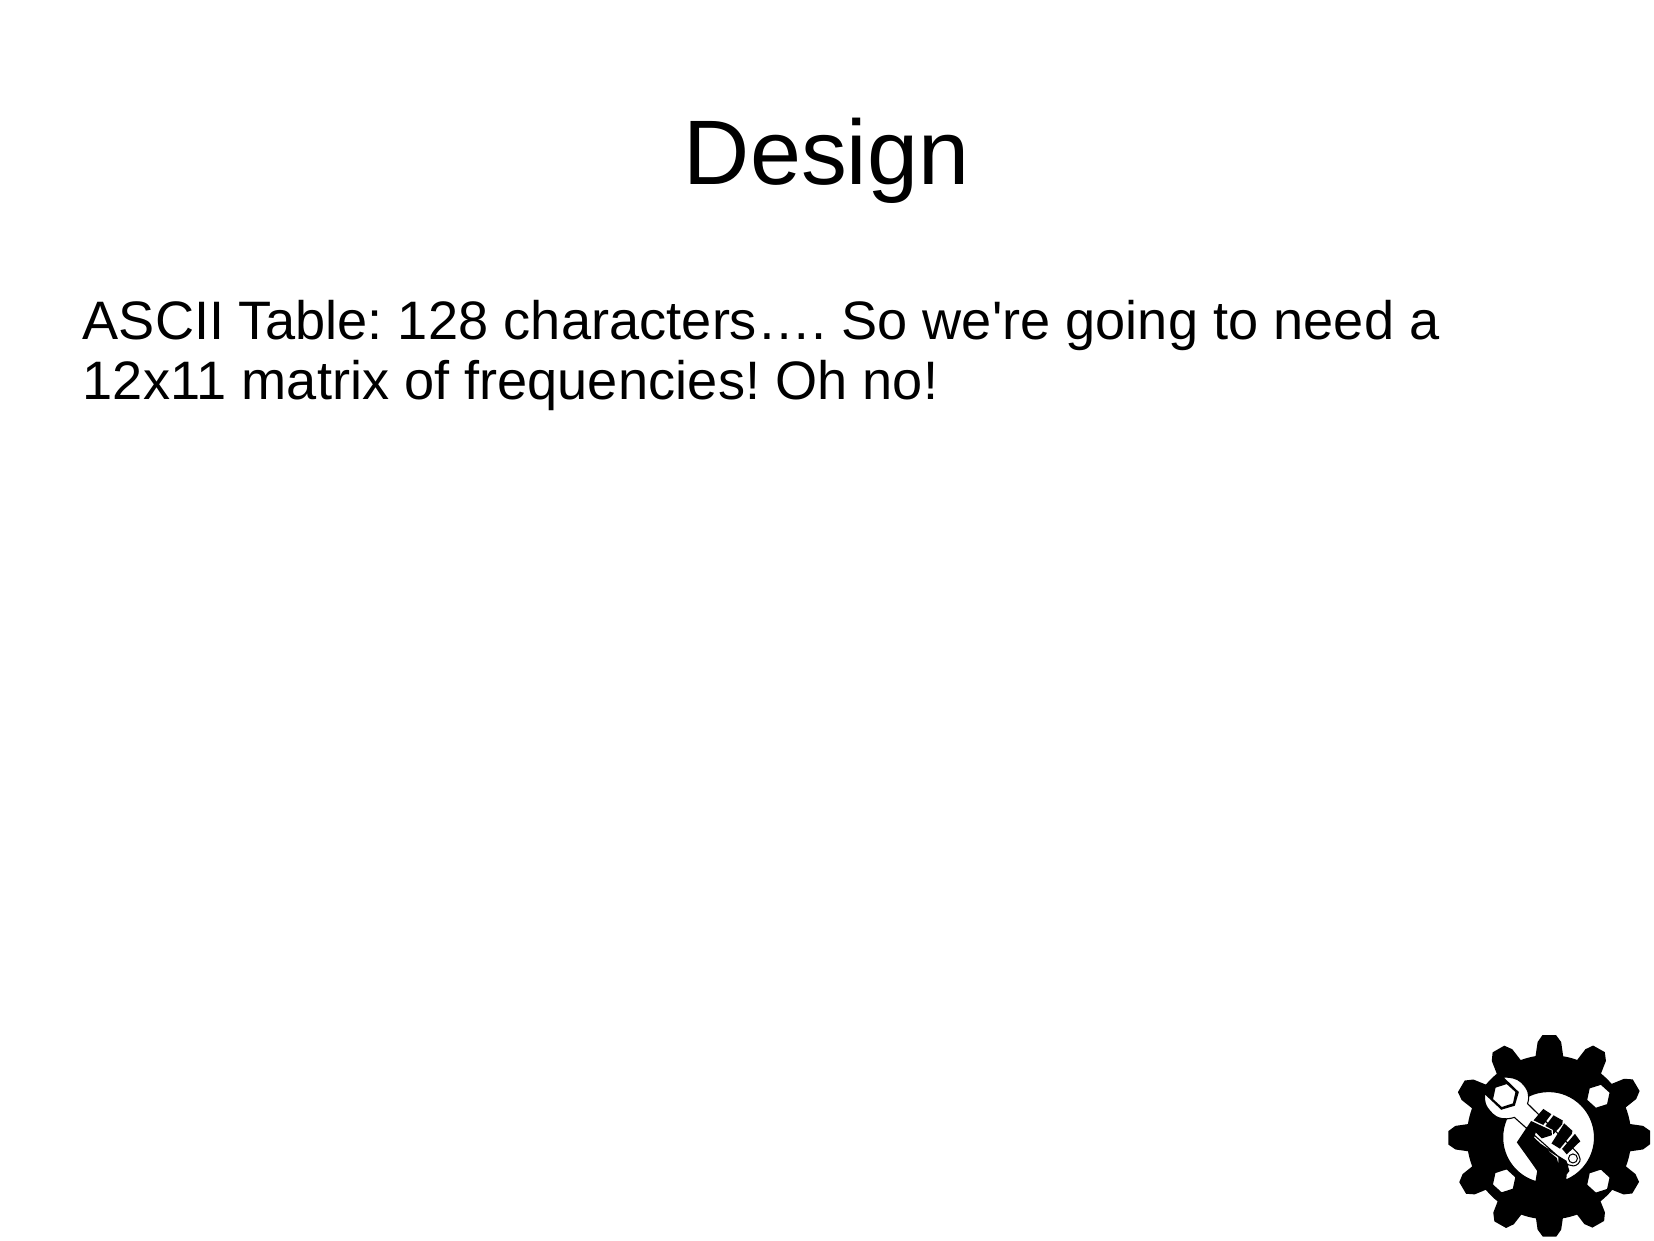

# Design
ASCII Table: 128 characters…. So we're going to need a 12x11 matrix of frequencies! Oh no!